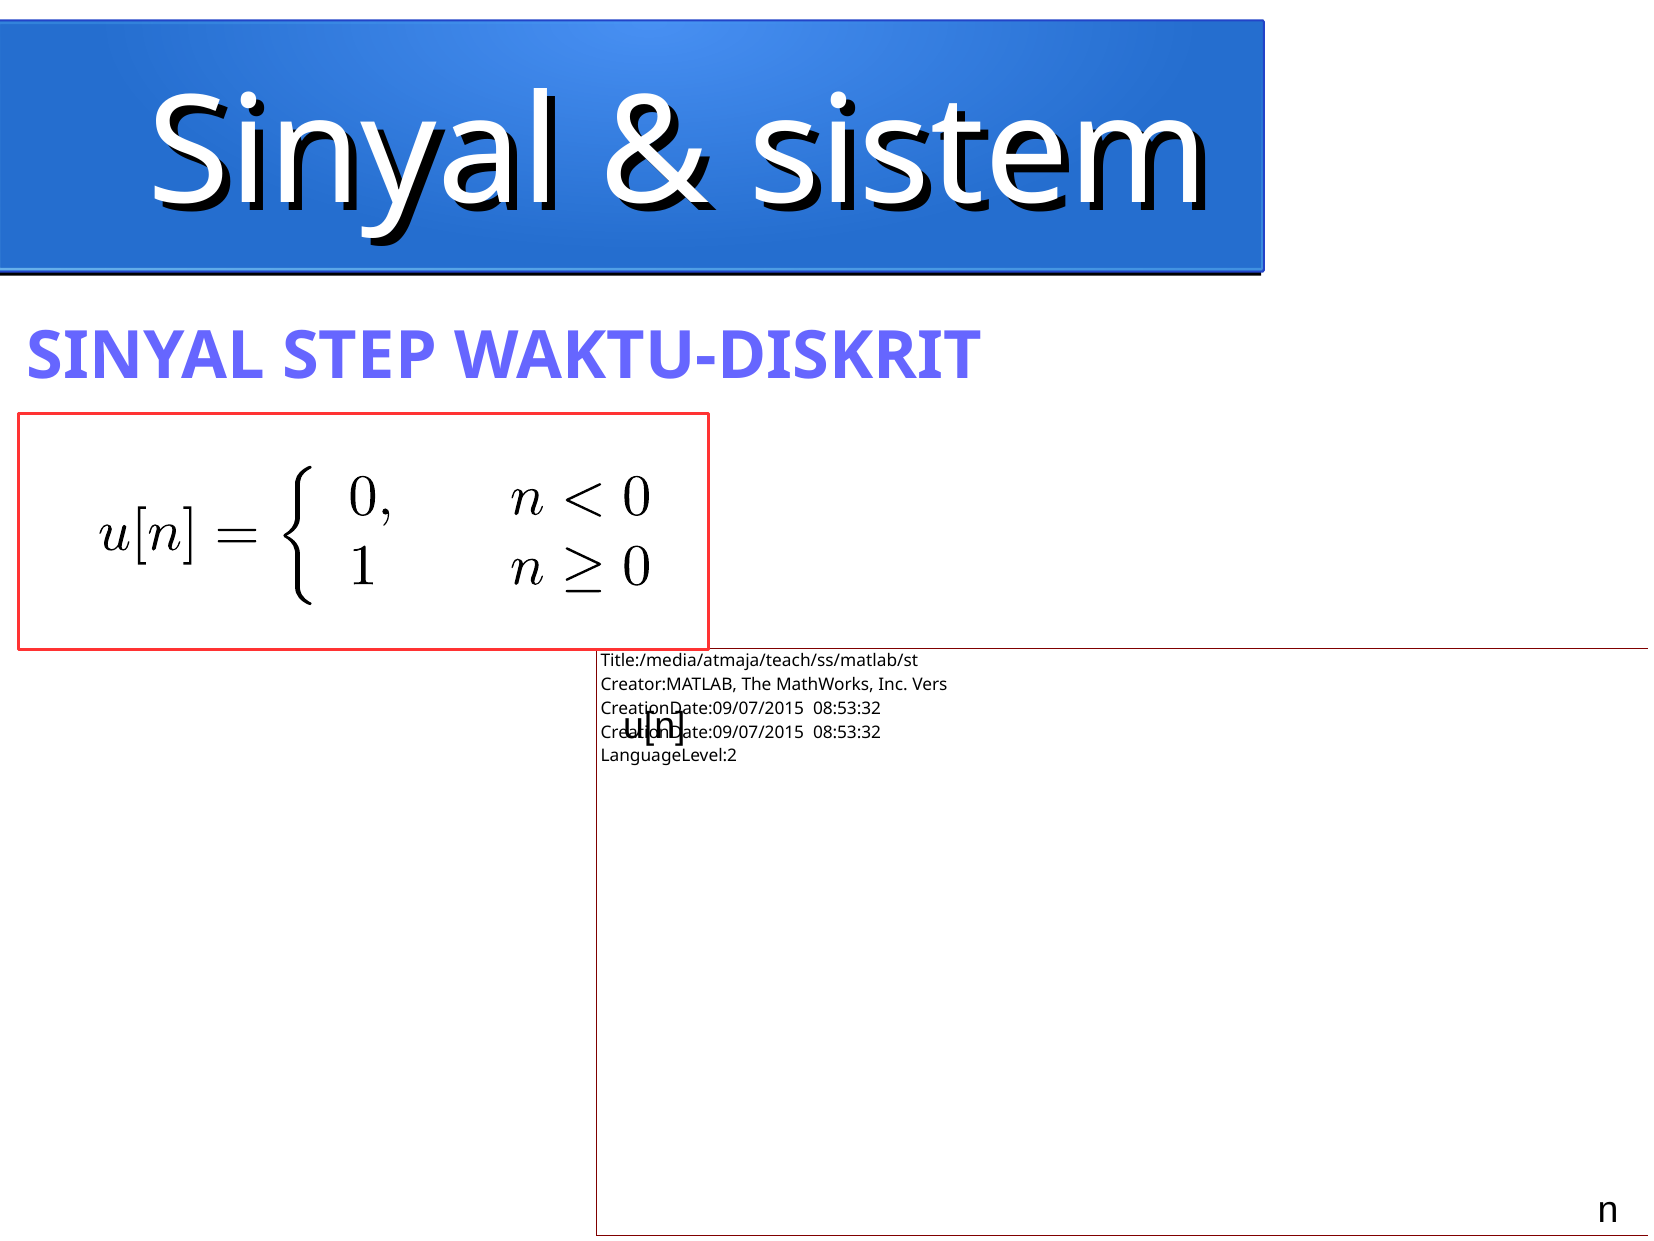

Sinyal & sistem
SINYAL STEP WAKTU-DISKRIT
u[n]
n